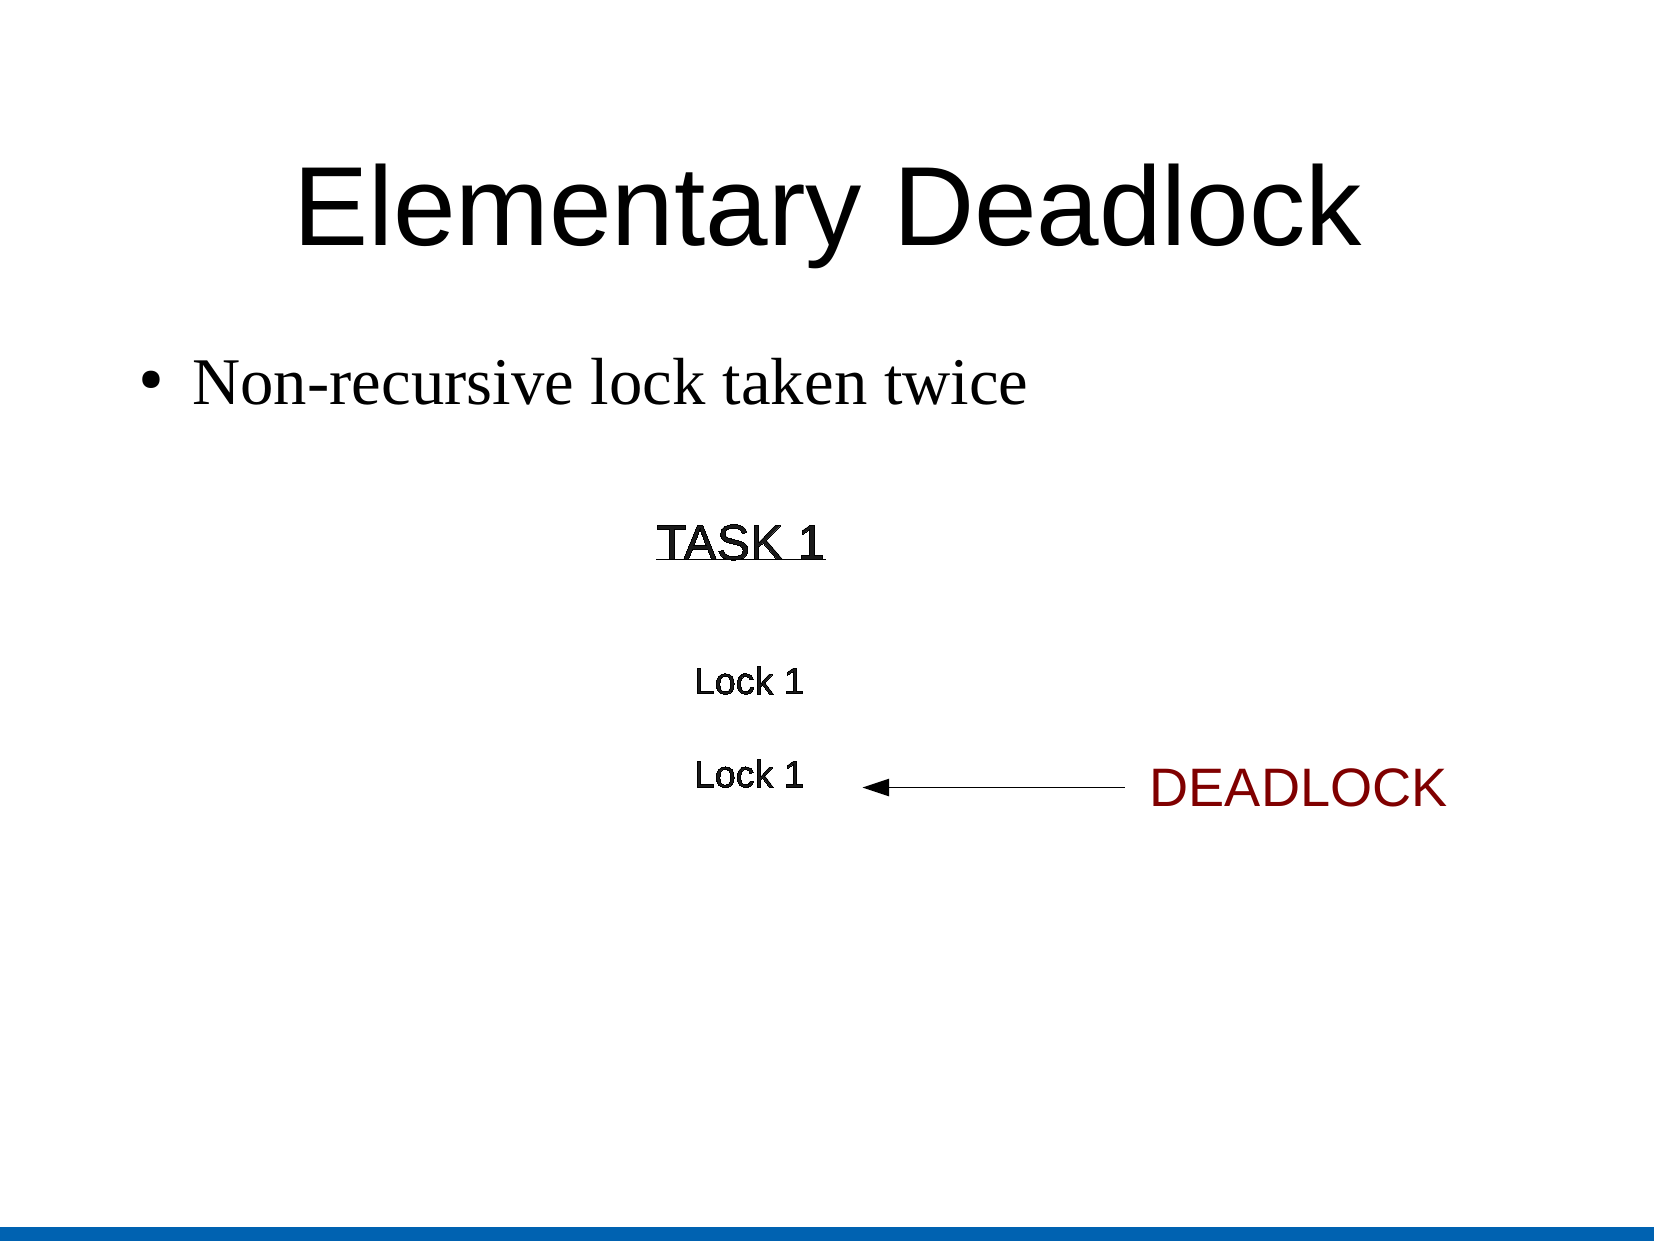

# Elementary Deadlock
Non-recursive lock taken twice
DEADLOCK